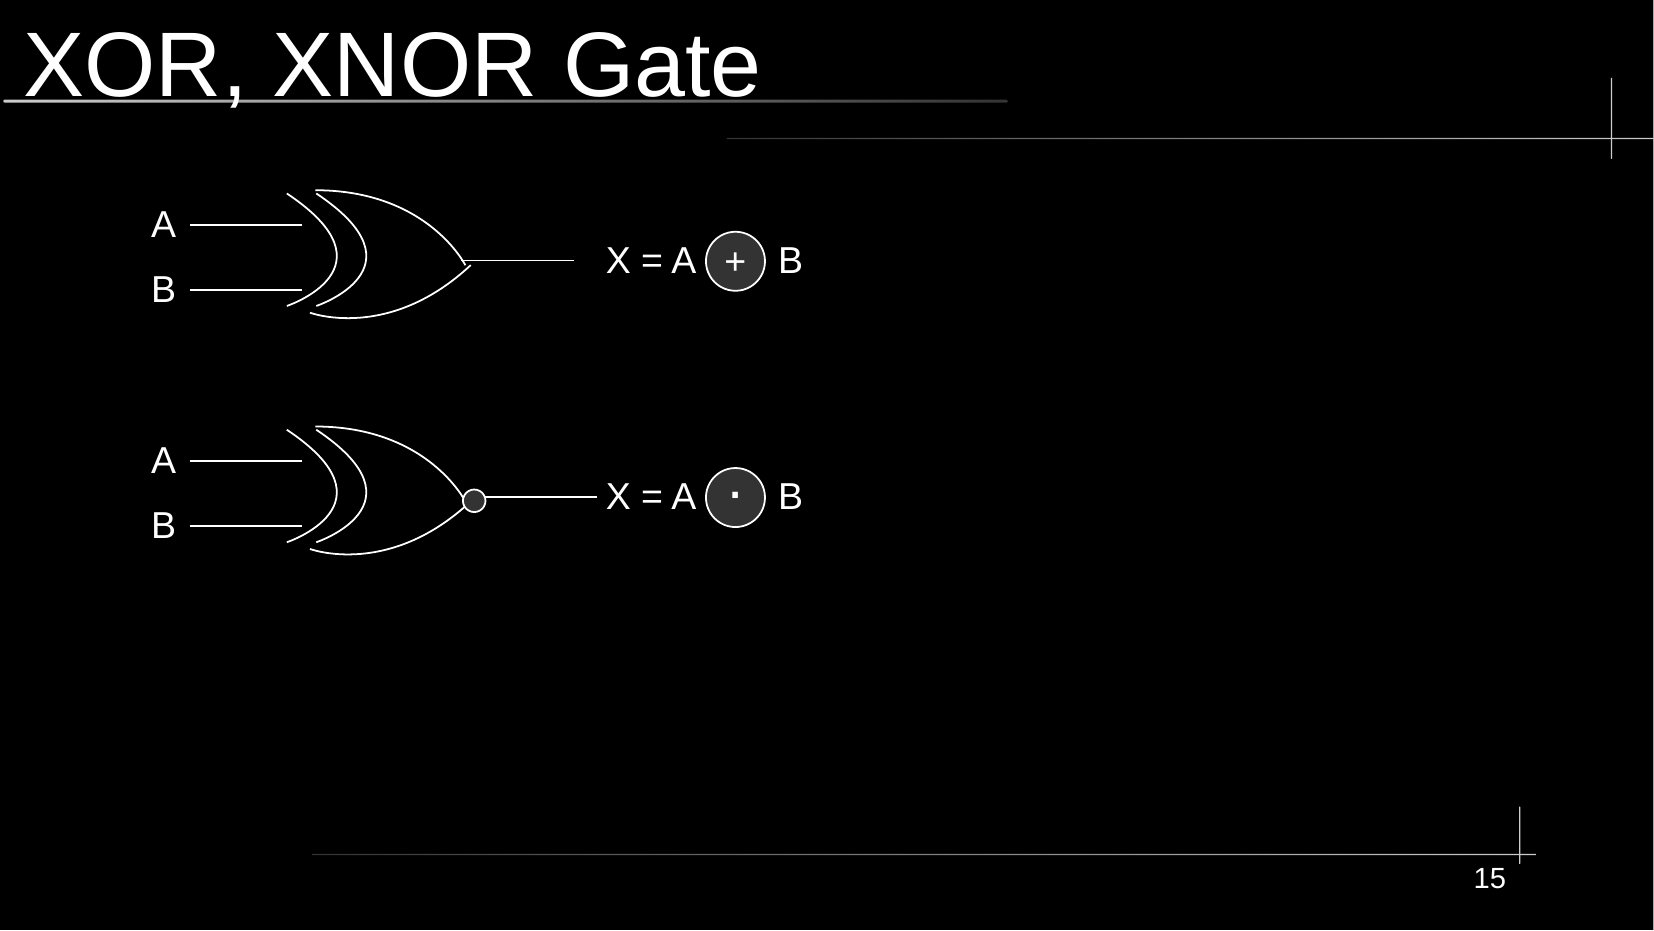

# XOR, XNOR Gate
A
X = A B
+
B
A
X = A B
.
B
15